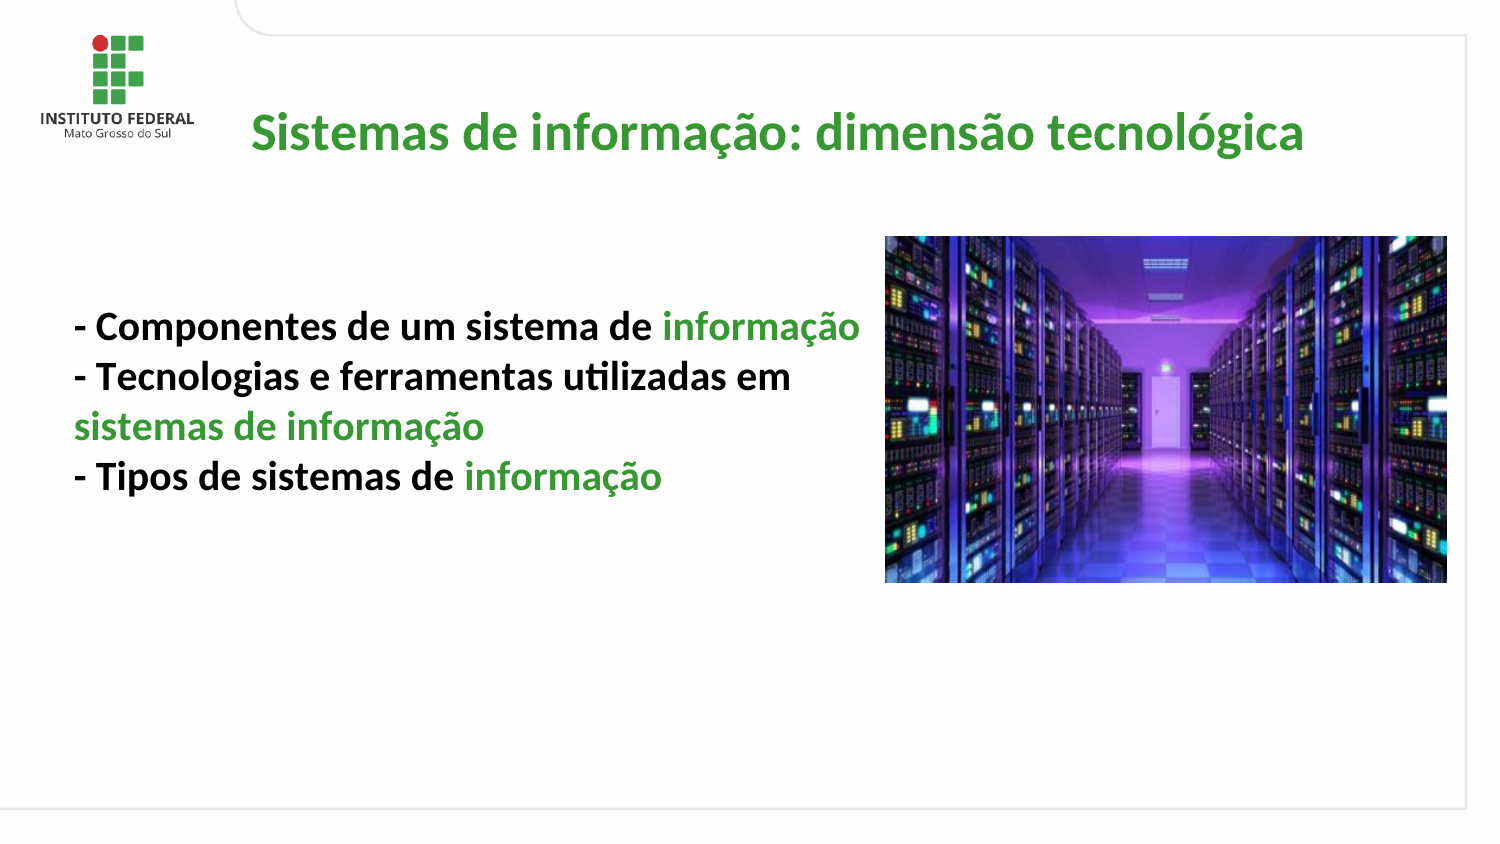

Sistemas de informação: dimensão tecnológica
- Componentes de um sistema de informação
- Tecnologias e ferramentas utilizadas em
sistemas de informação
- Tipos de sistemas de informação